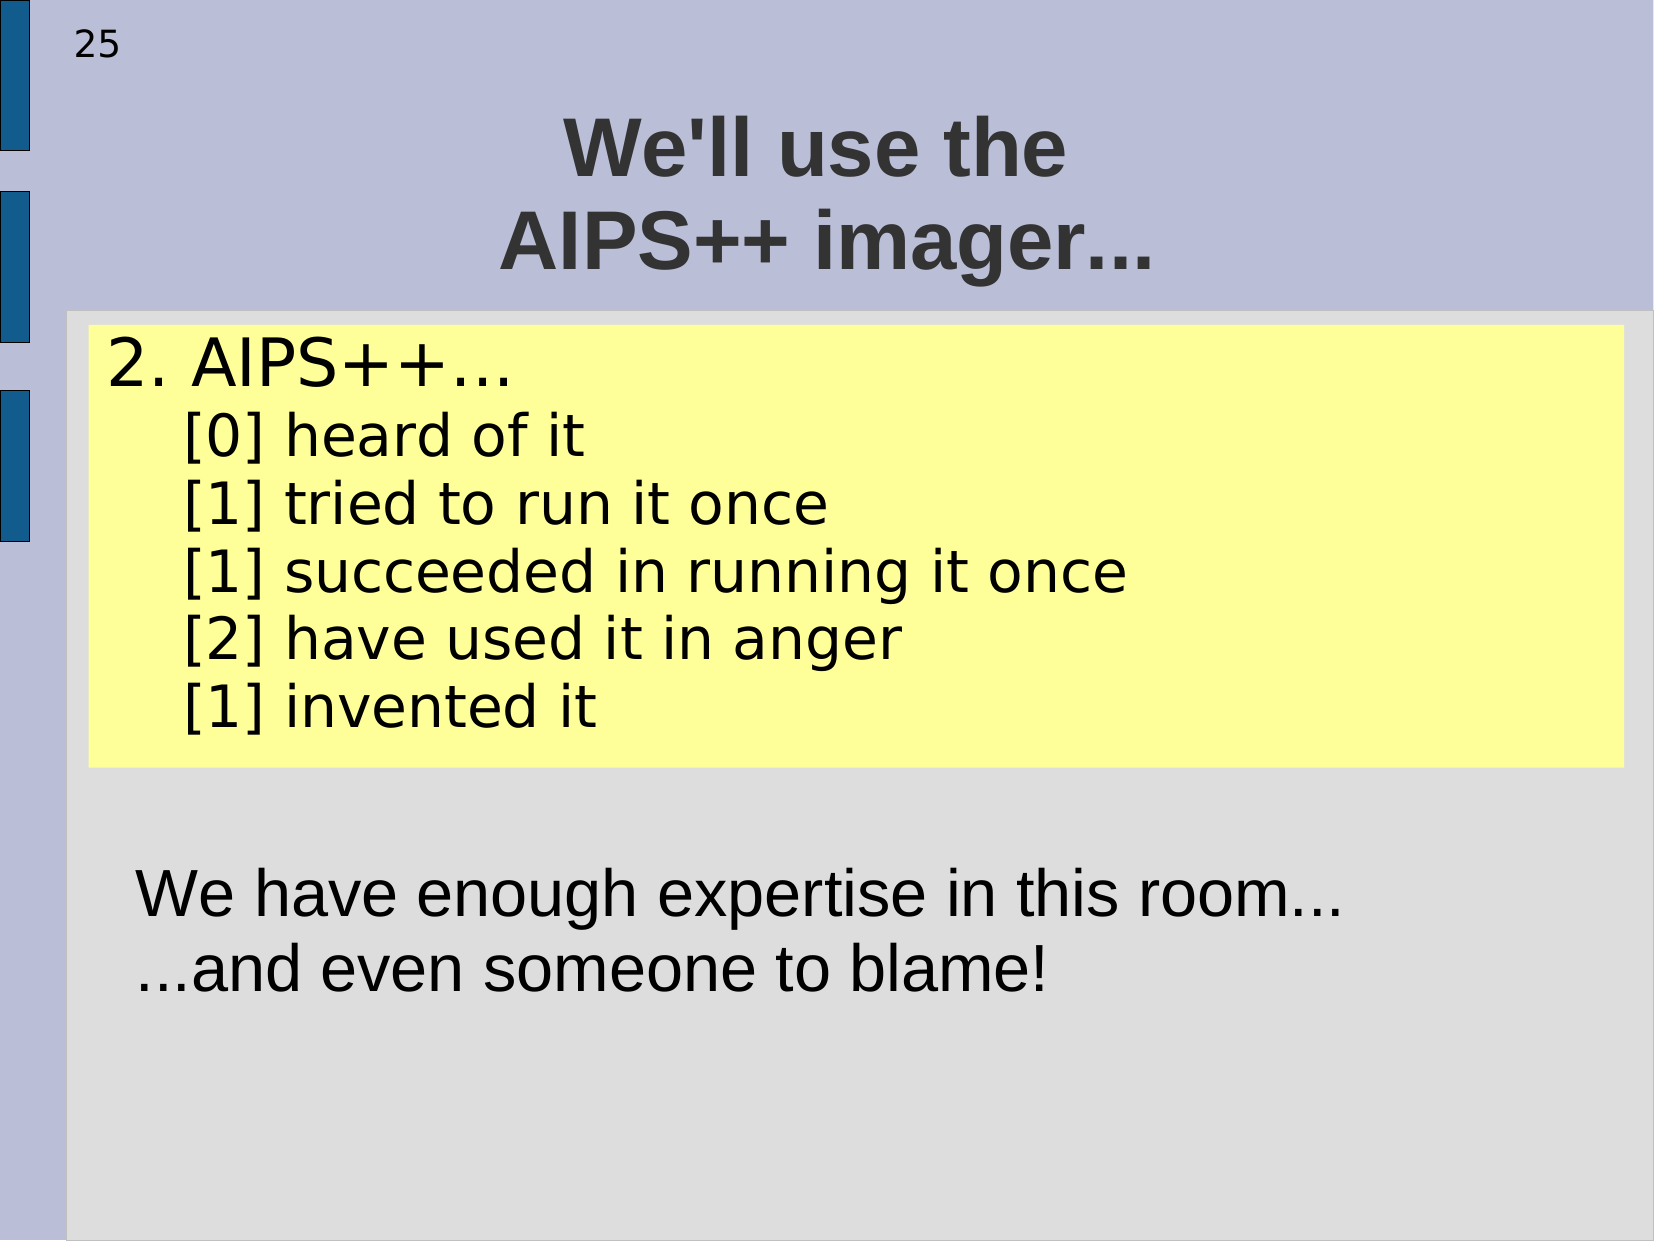

# We'll use the AIPS++ imager...
2. AIPS++...
[0] heard of it
[1] tried to run it once
[1] succeeded in running it once
[2] have used it in anger
[1] invented it
We have enough expertise in this room...
...and even someone to blame!